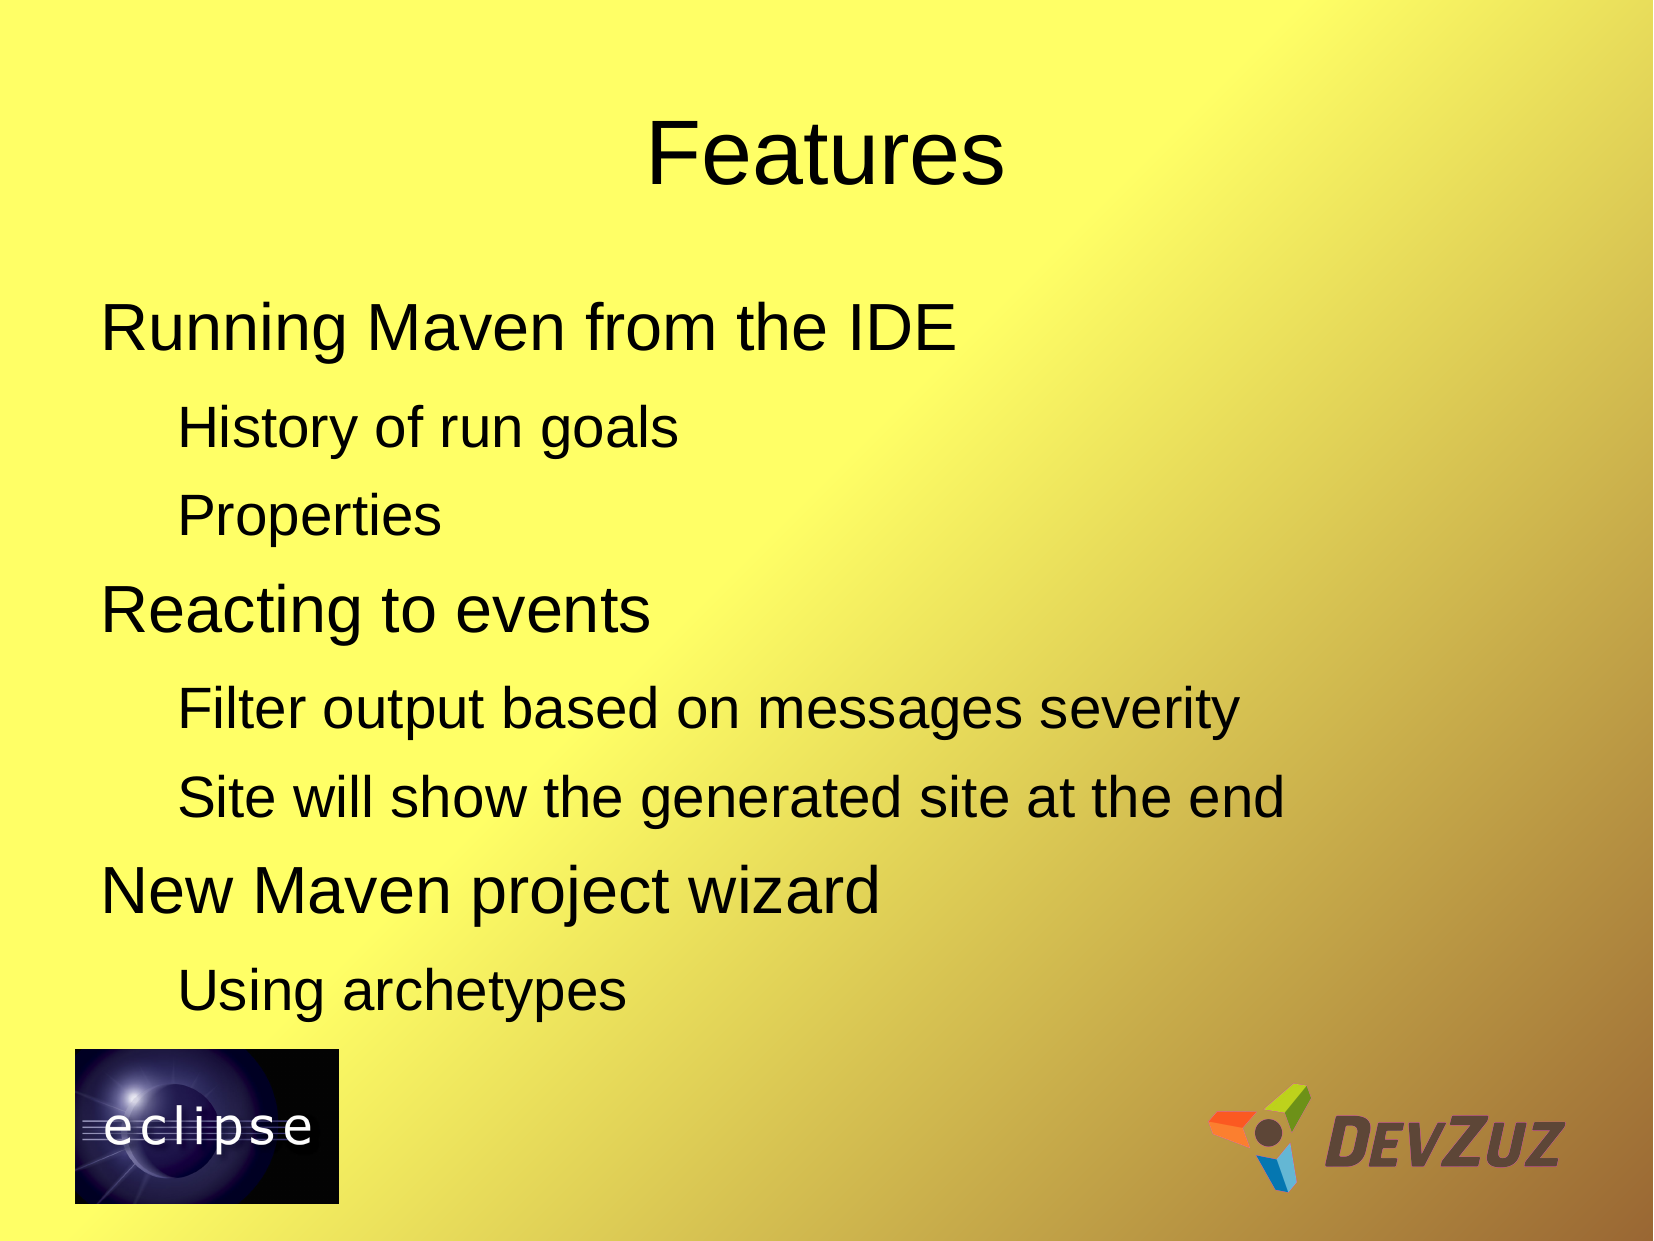

# Features
Running Maven from the IDE
History of run goals
Properties
Reacting to events
Filter output based on messages severity
Site will show the generated site at the end
New Maven project wizard
Using archetypes